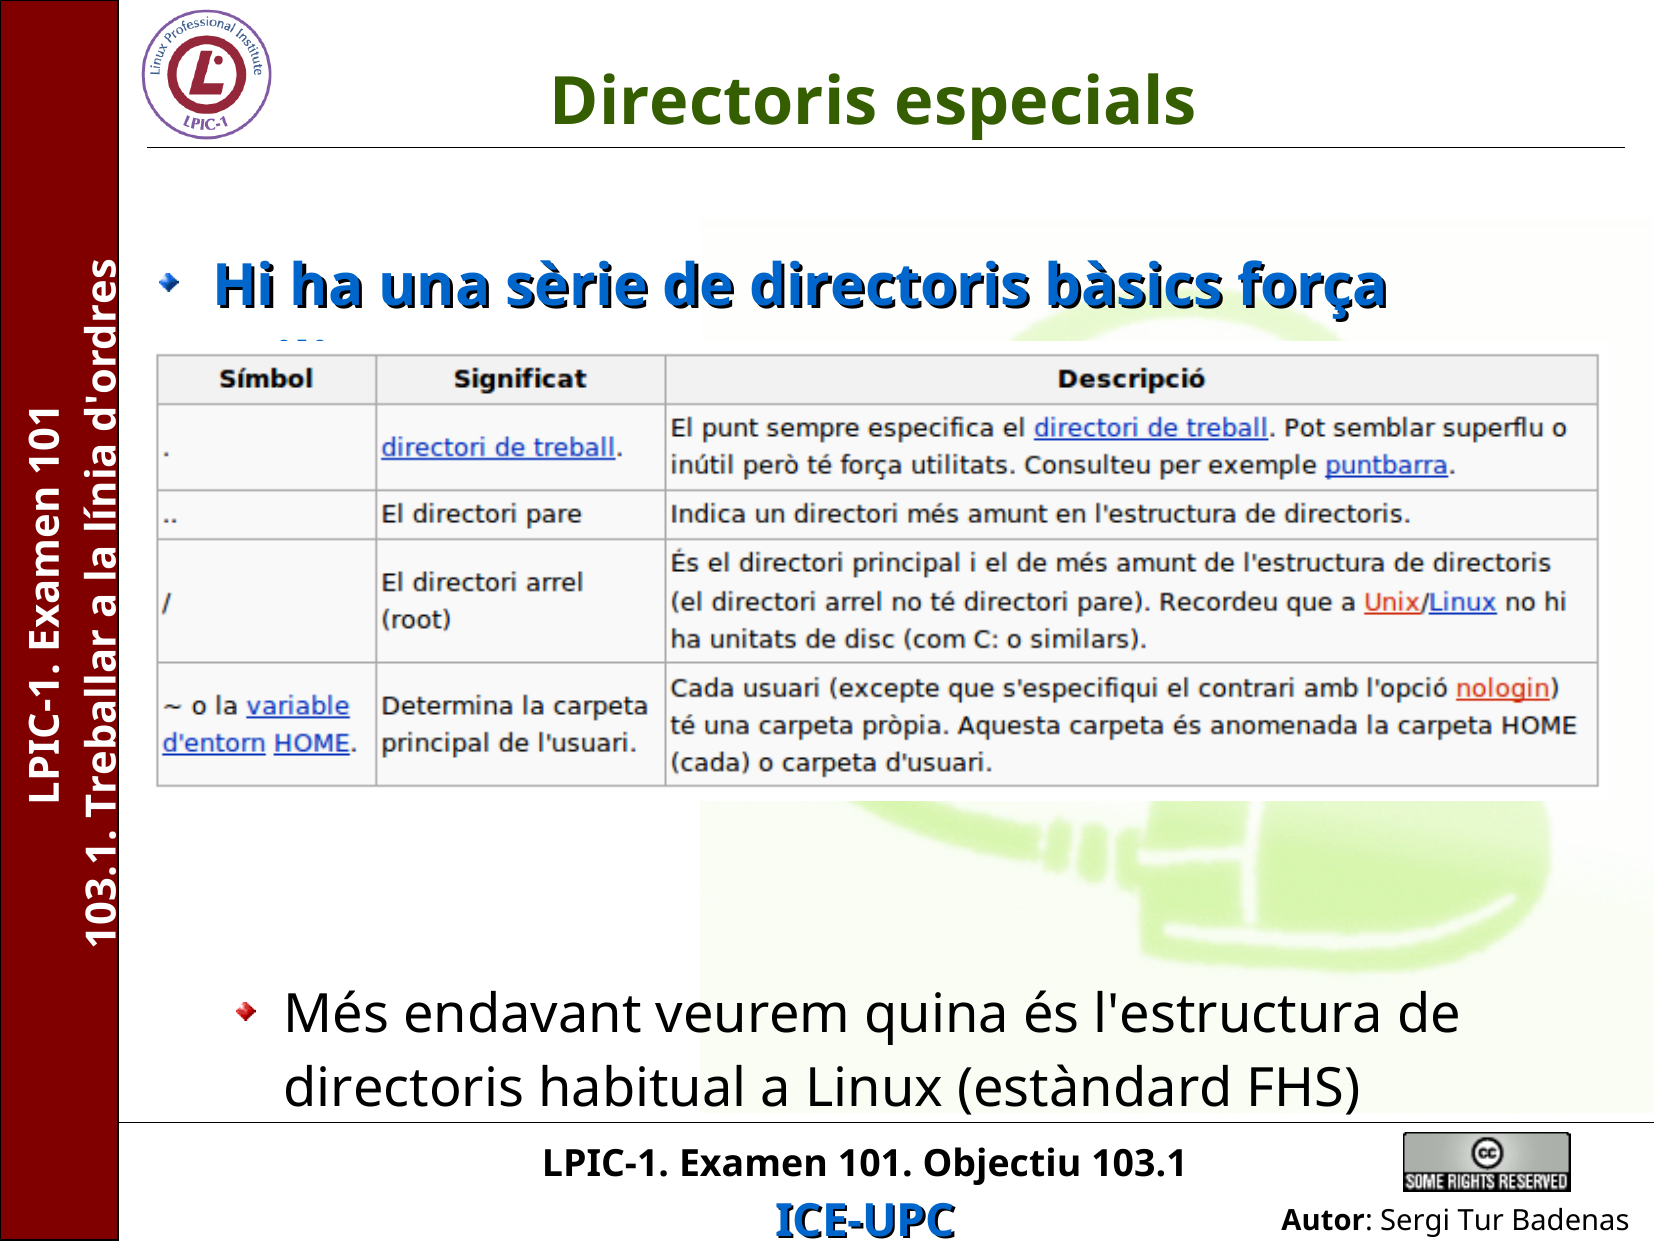

# Directoris especials
Hi ha una sèrie de directoris bàsics força utilitzats:
Més endavant veurem quina és l'estructura de directoris habitual a Linux (estàndard FHS)